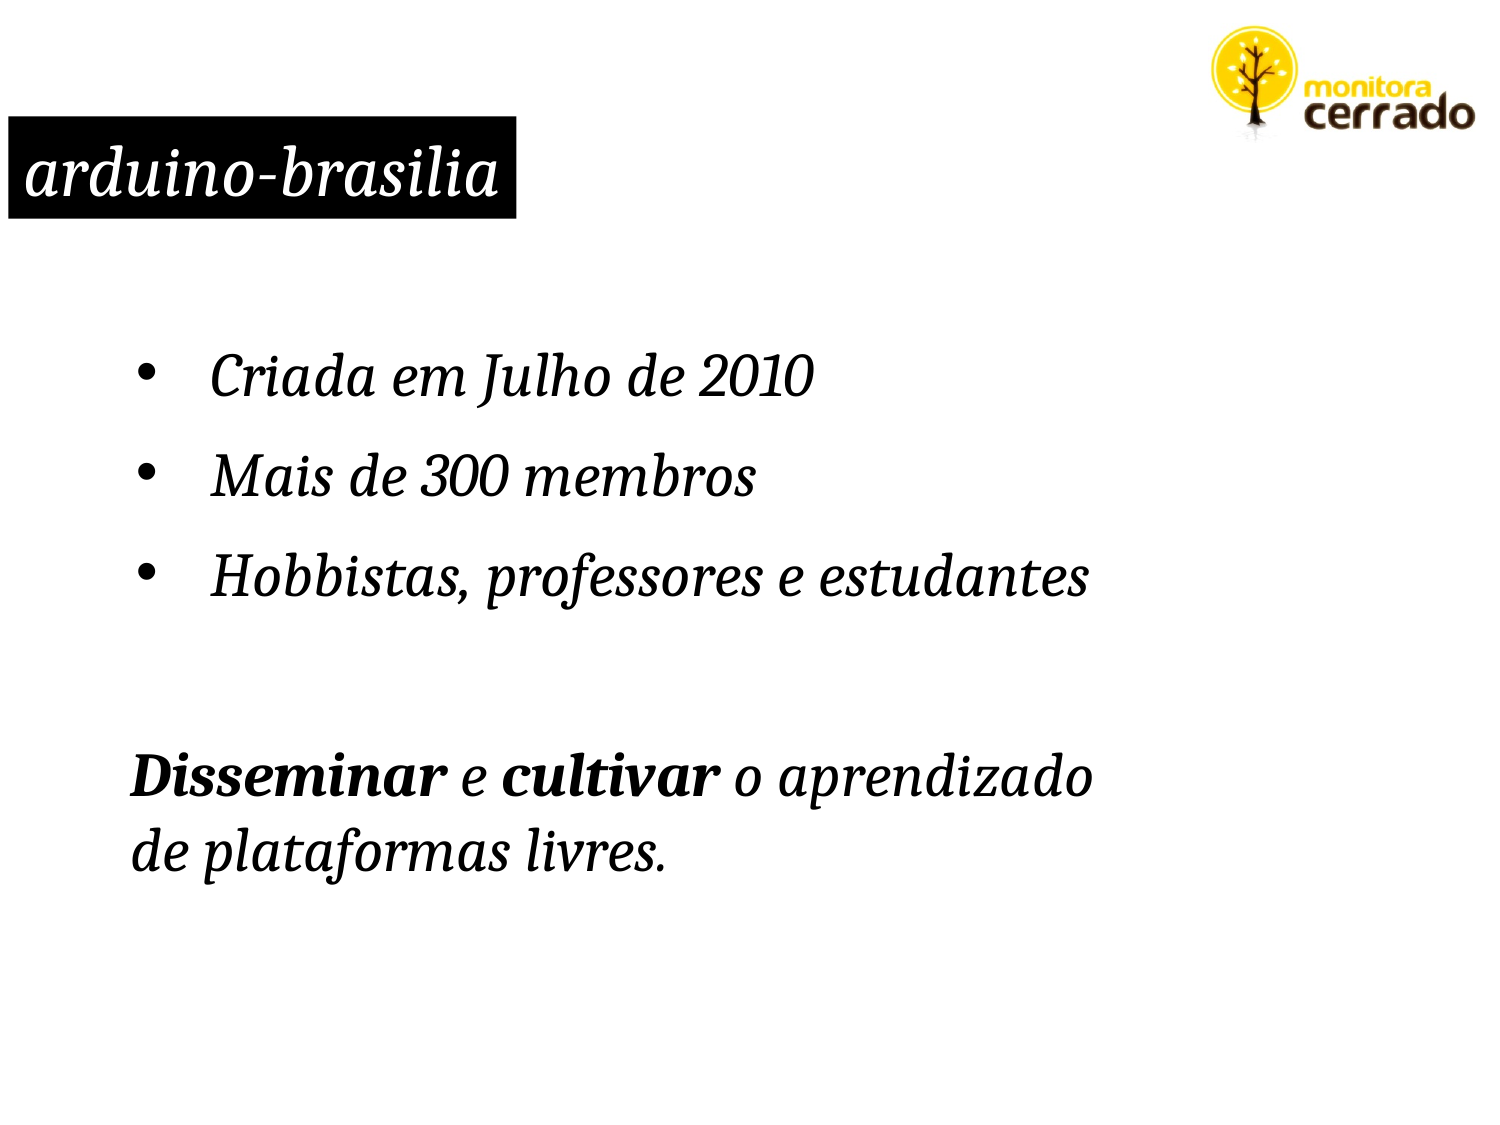

arduino-brasilia
Criada em Julho de 2010
Mais de 300 membros
Hobbistas, professores e estudantes
Disseminar e cultivar o aprendizado
de plataformas livres.